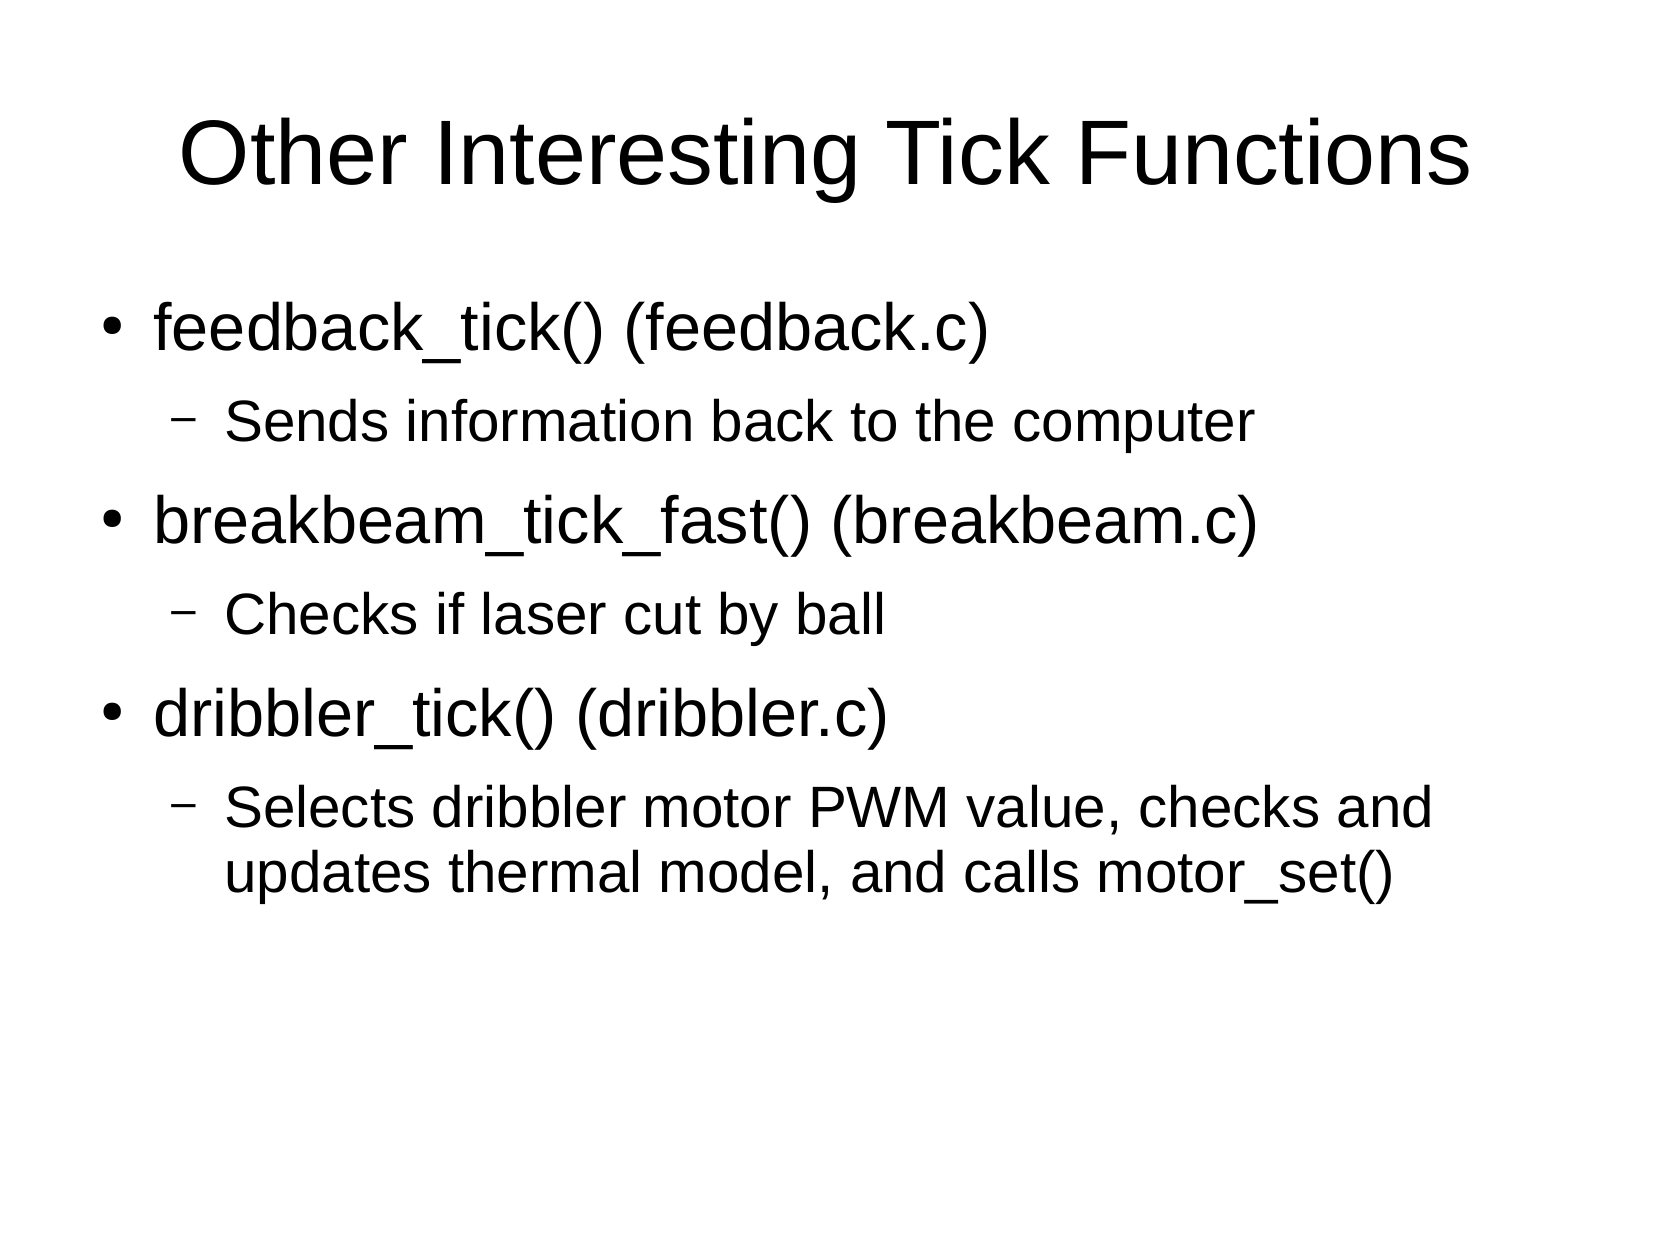

# Other Interesting Tick Functions
feedback_tick() (feedback.c)
Sends information back to the computer
breakbeam_tick_fast() (breakbeam.c)
Checks if laser cut by ball
dribbler_tick() (dribbler.c)
Selects dribbler motor PWM value, checks and updates thermal model, and calls motor_set()